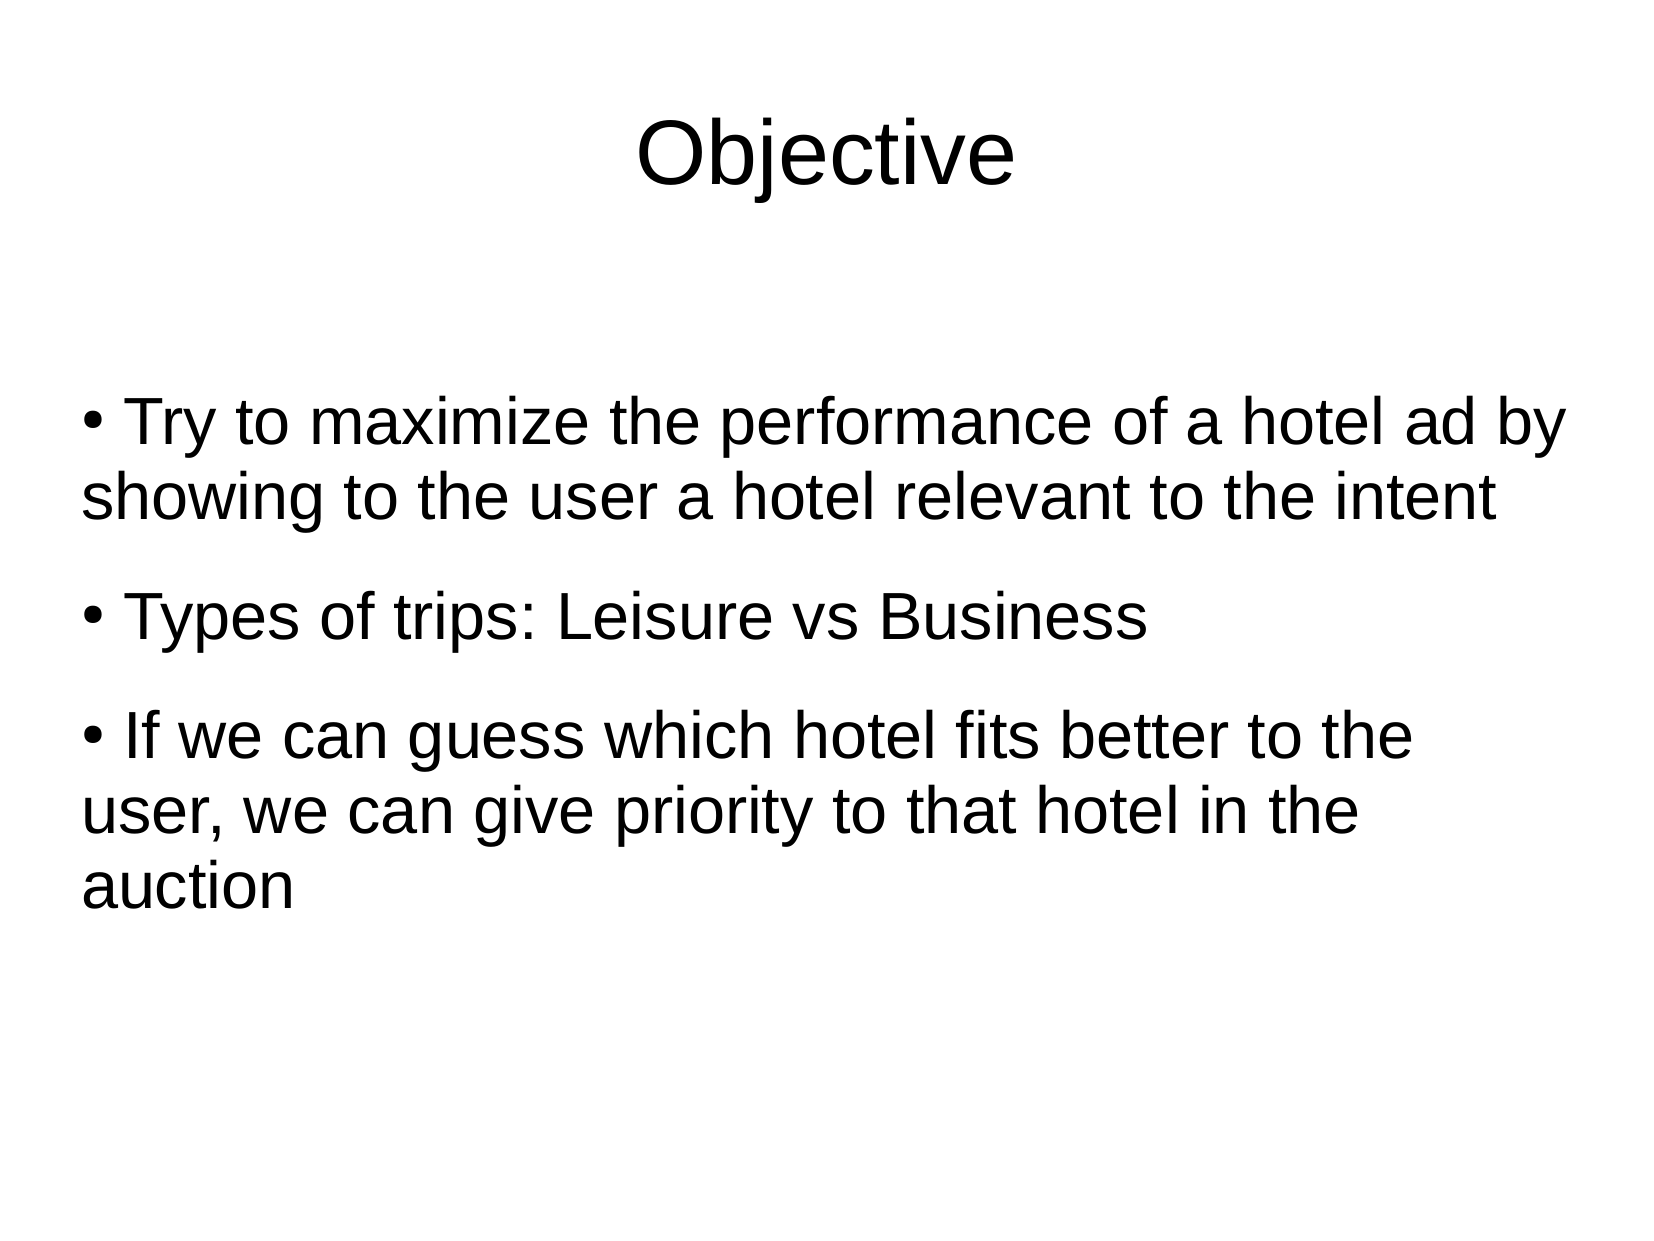

# Objective
 Try to maximize the performance of a hotel ad by showing to the user a hotel relevant to the intent
 Types of trips: Leisure vs Business
 If we can guess which hotel fits better to the user, we can give priority to that hotel in the auction